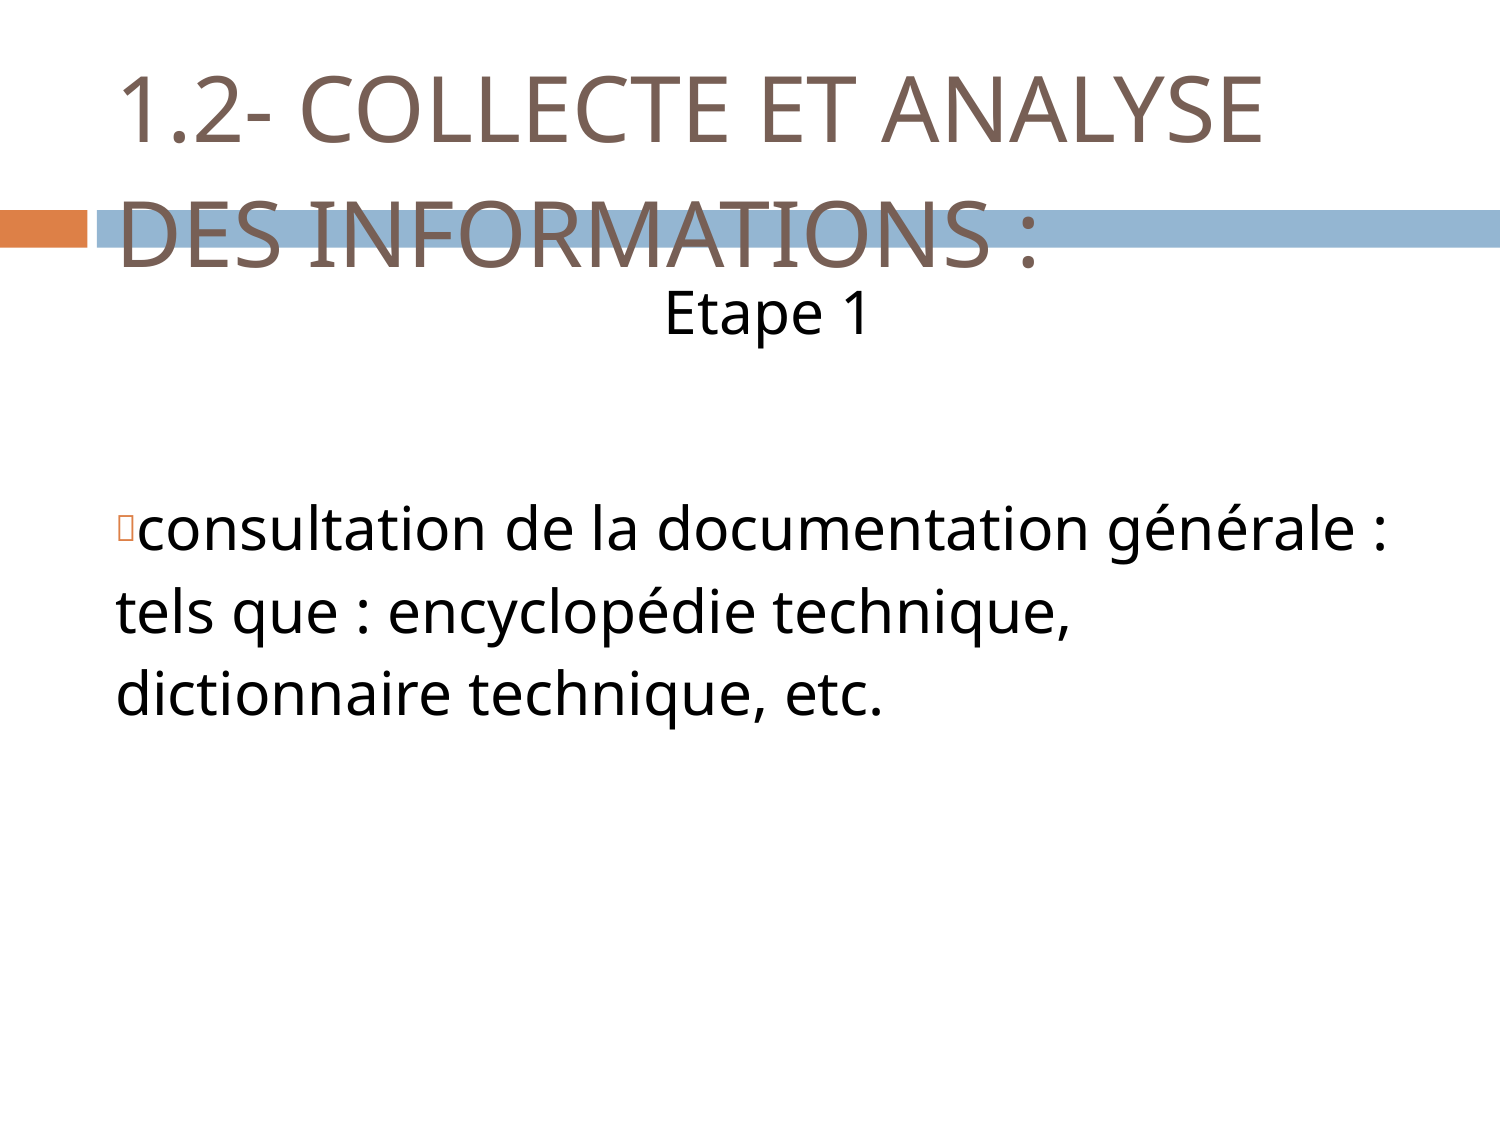

# 1.2- COLLECTE ET ANALYSE DES INFORMATIONS :
Etape 1
consultation de la documentation générale : tels que : encyclopédie technique, dictionnaire technique, etc.